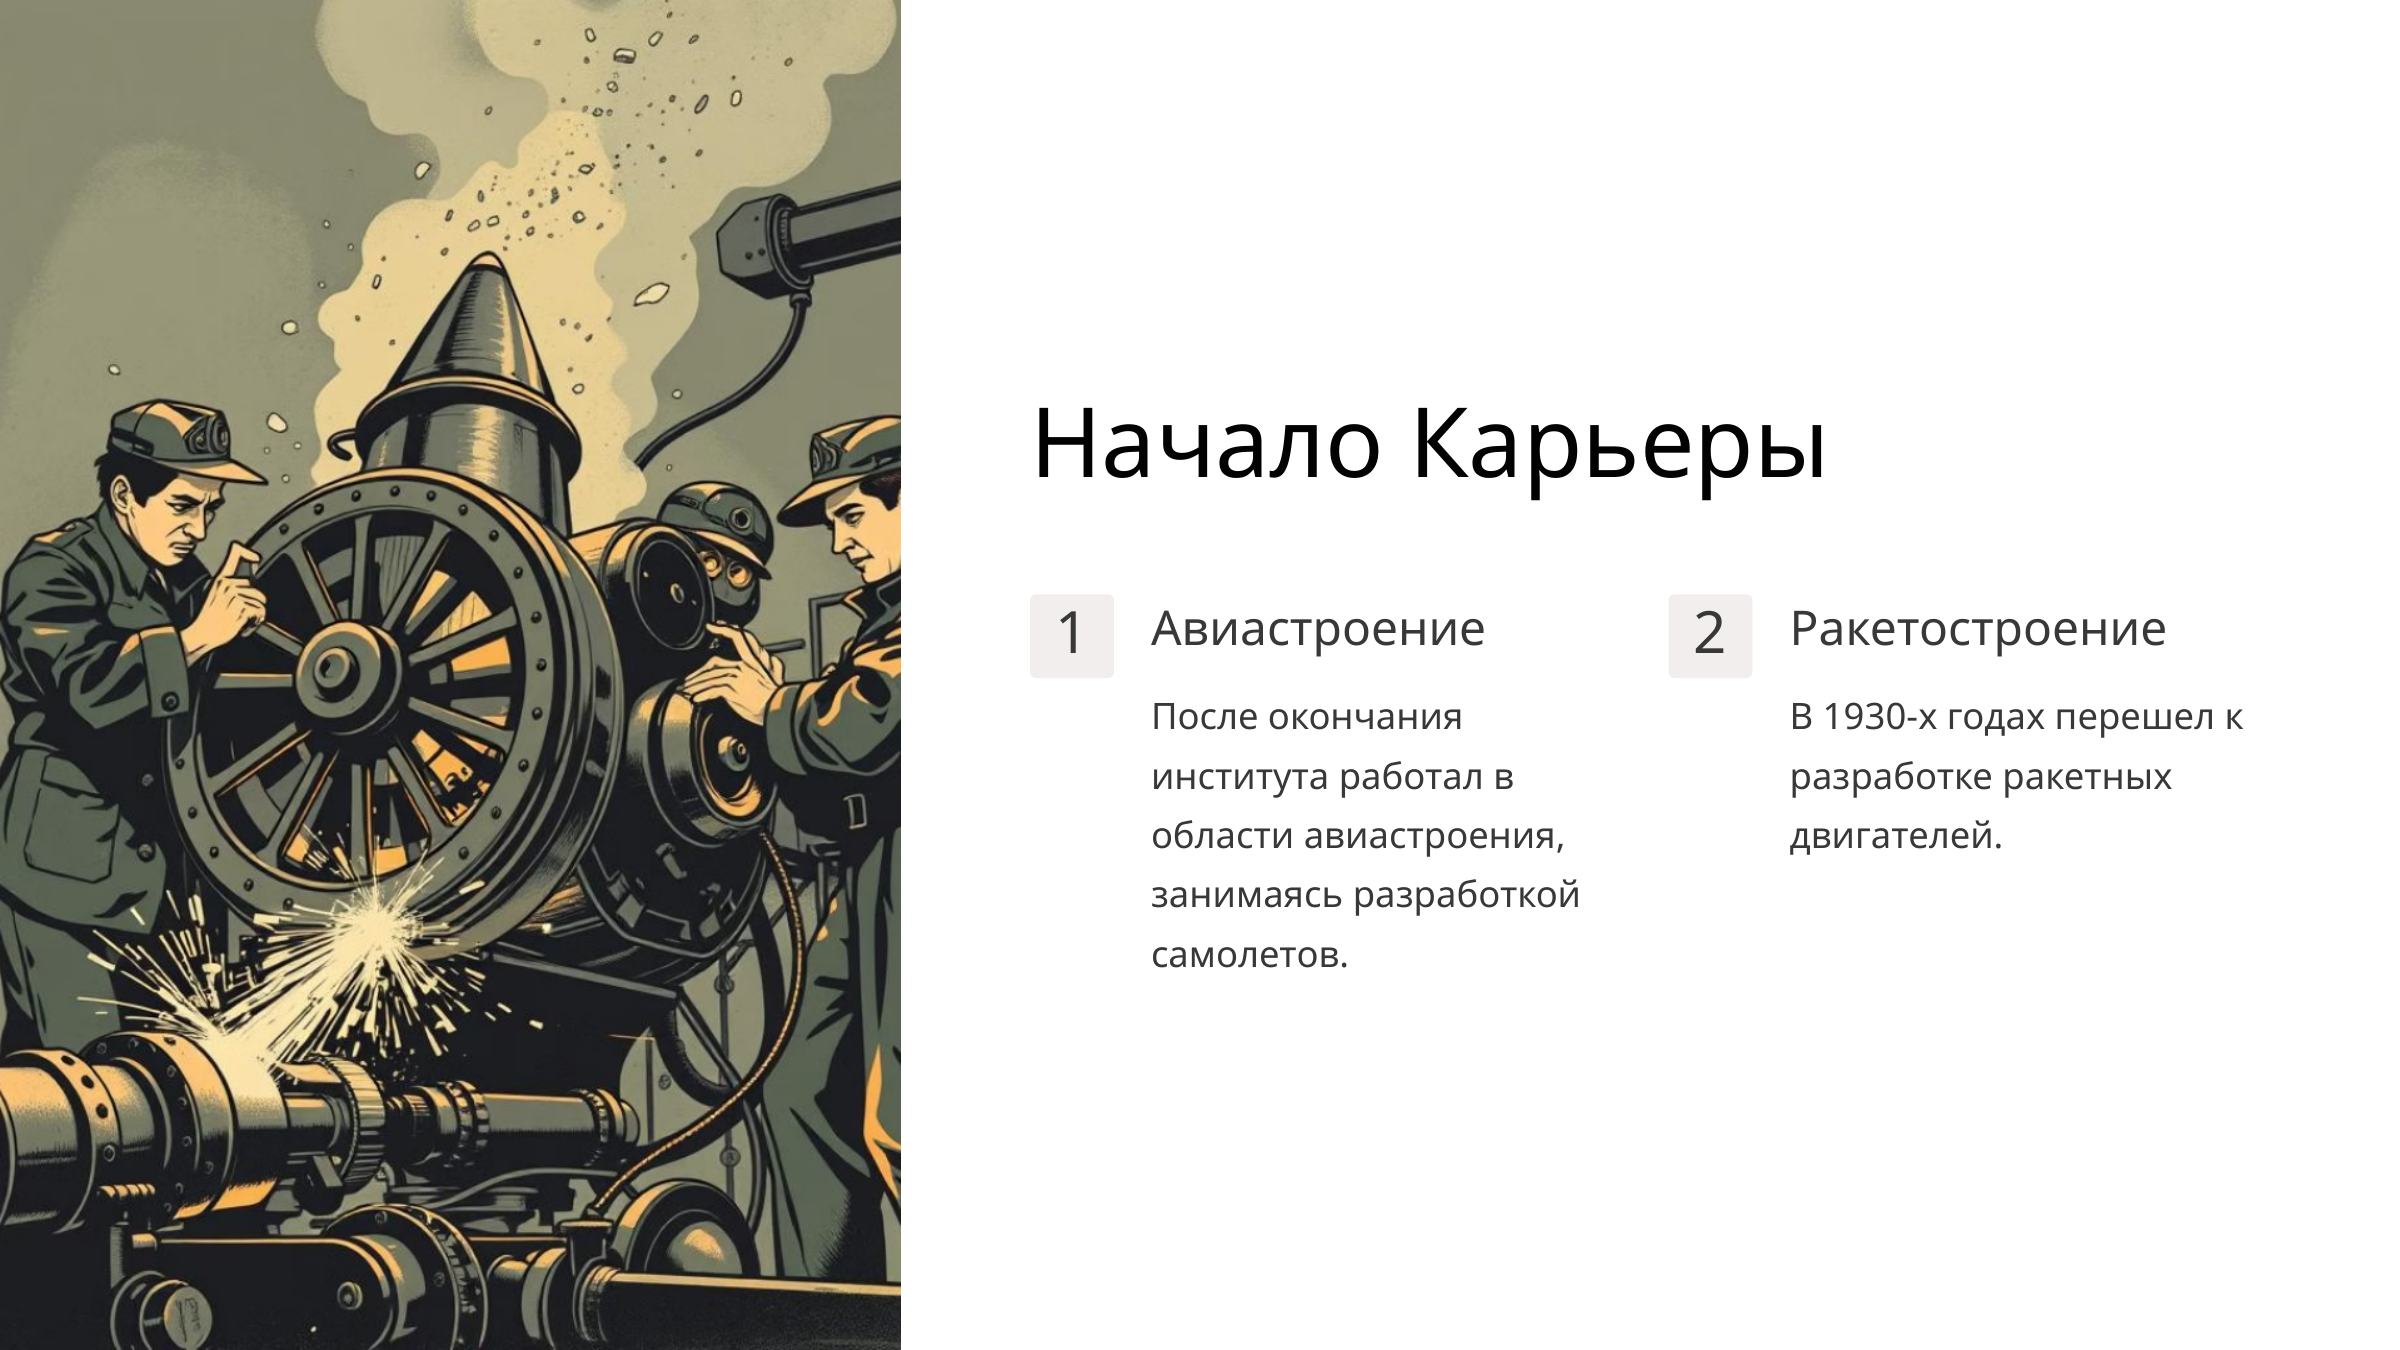

Начало Карьеры
Авиастроение
Ракетостроение
1
2
После окончания института работал в области авиастроения, занимаясь разработкой самолетов.
В 1930-х годах перешел к разработке ракетных двигателей.